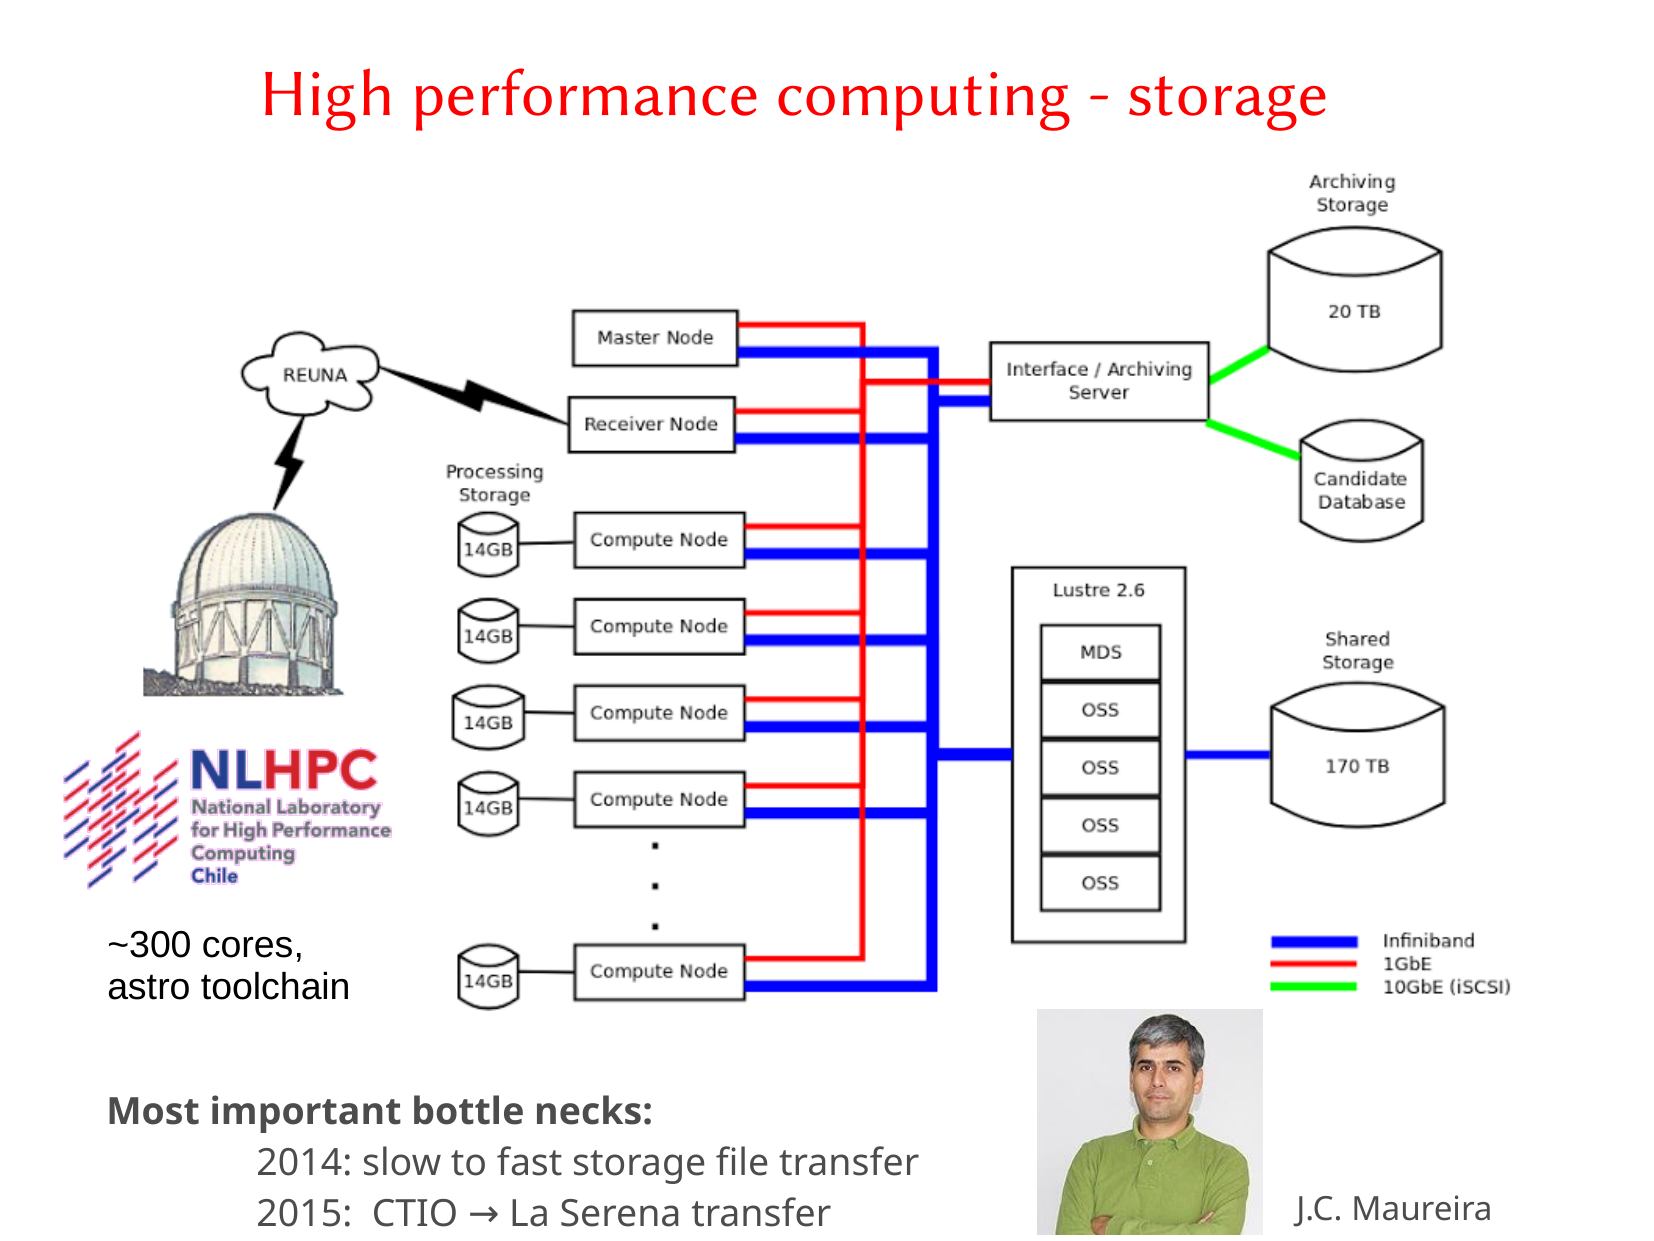

High performance computing - storage
~300 cores, astro toolchain
Most important bottle necks:
		2014: slow to fast storage file transfer
		2015: CTIO → La Serena transfer
J.C. Maureira